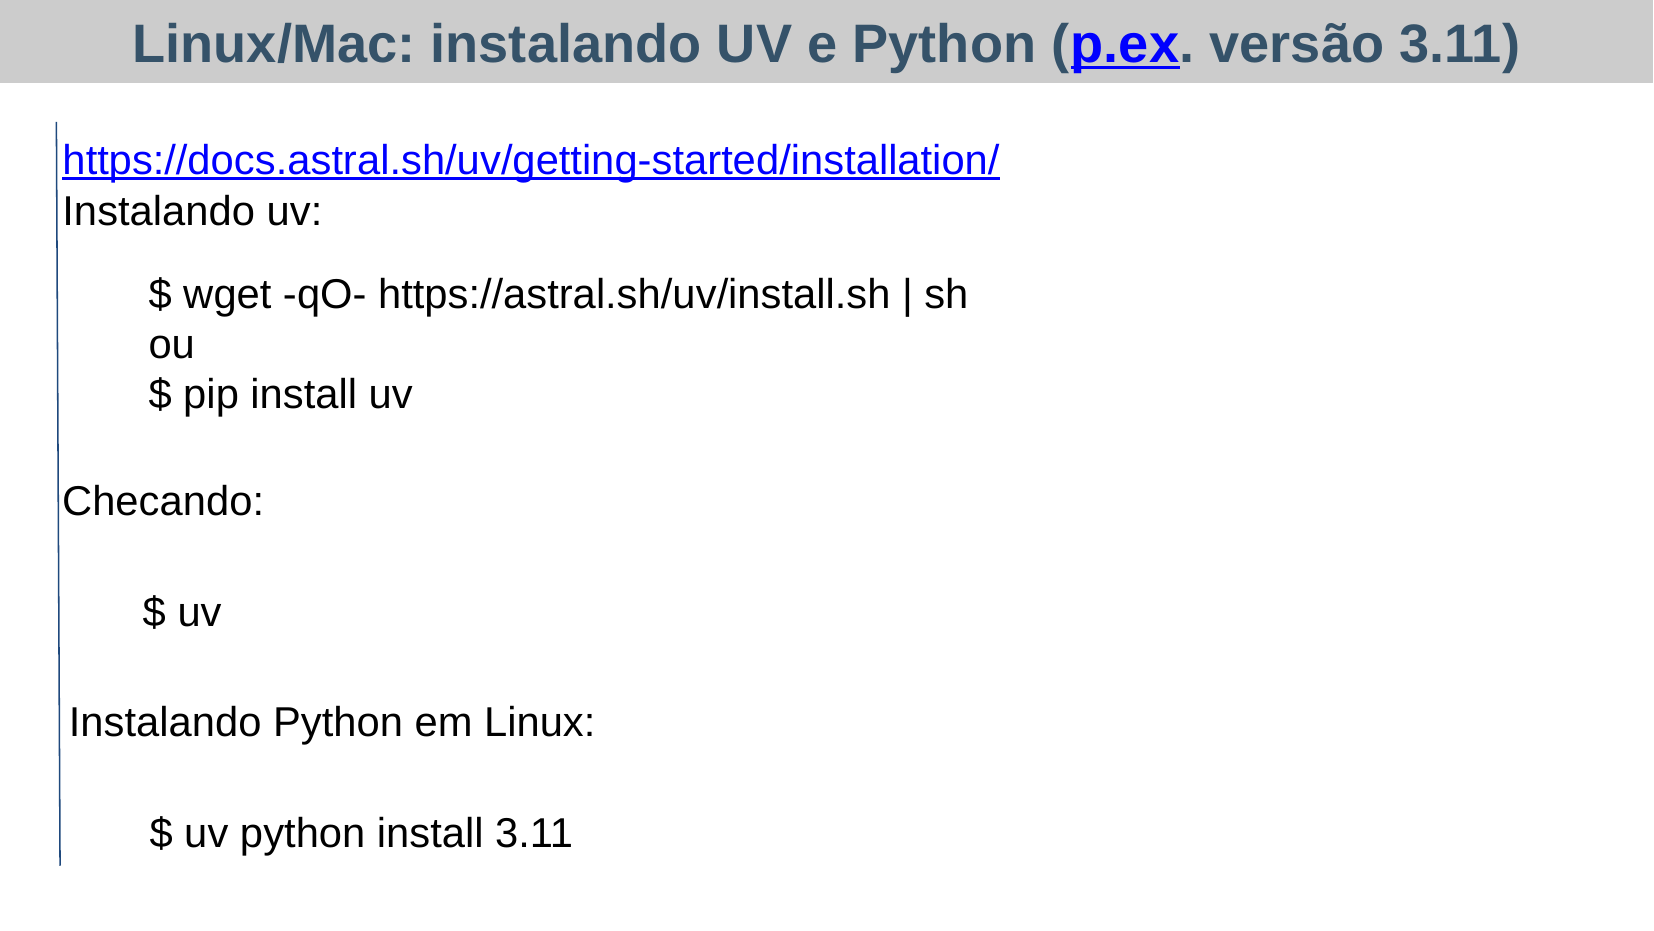

Linux/Mac: instalando UV e Python (p.ex. versão 3.11)
https://docs.astral.sh/uv/getting-started/installation/
Instalando uv:
$ wget -qO- https://astral.sh/uv/install.sh | sh
ou
$ pip install uv
Checando:
$ uv
Instalando Python em Linux:
$ uv python install 3.11